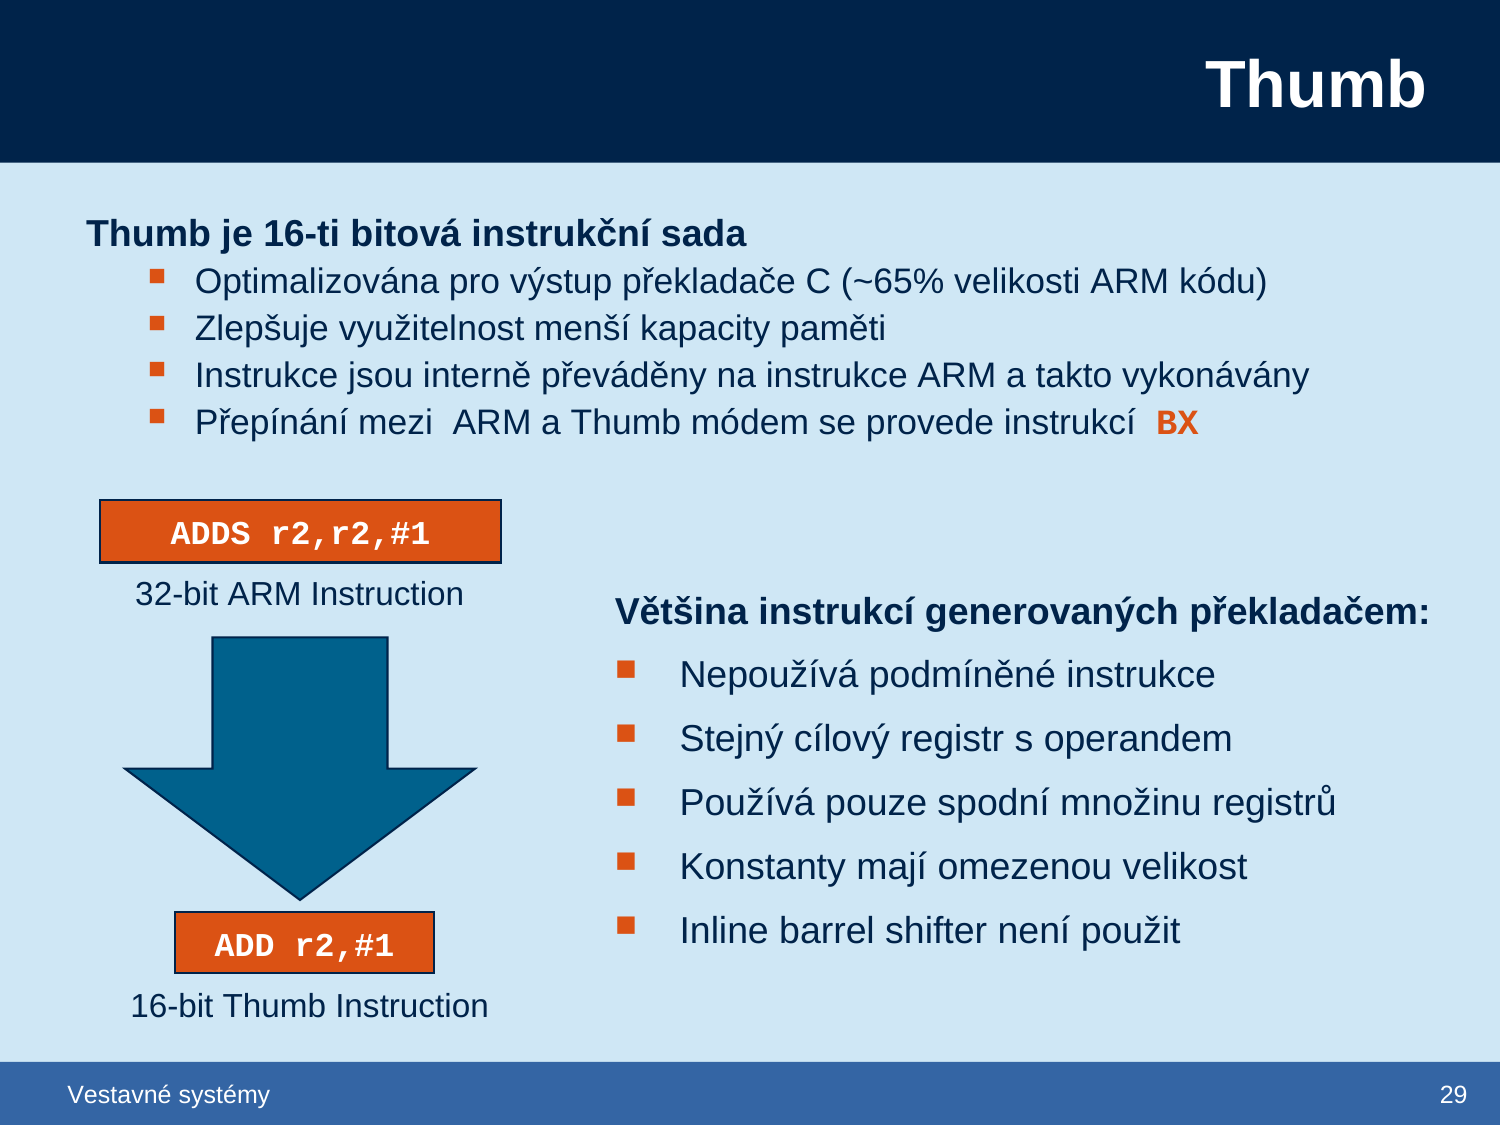

# Thumb
Thumb je 16-ti bitová instrukční sada
Optimalizována pro výstup překladače C (~65% velikosti ARM kódu)
Zlepšuje využitelnost menší kapacity paměti
Instrukce jsou interně převáděny na instrukce ARM a takto vykonávány
Přepínání mezi ARM a Thumb módem se provede instrukcí BX
31
ADDS r2,r2,#1
0
32-bit ARM Instruction
15
ADD r2,#1
0
16-bit Thumb Instruction
Většina instrukcí generovaných překladačem:
 Nepoužívá podmíněné instrukce
 Stejný cílový registr s operandem
 Používá pouze spodní množinu registrů
 Konstanty mají omezenou velikost
 Inline barrel shifter není použit